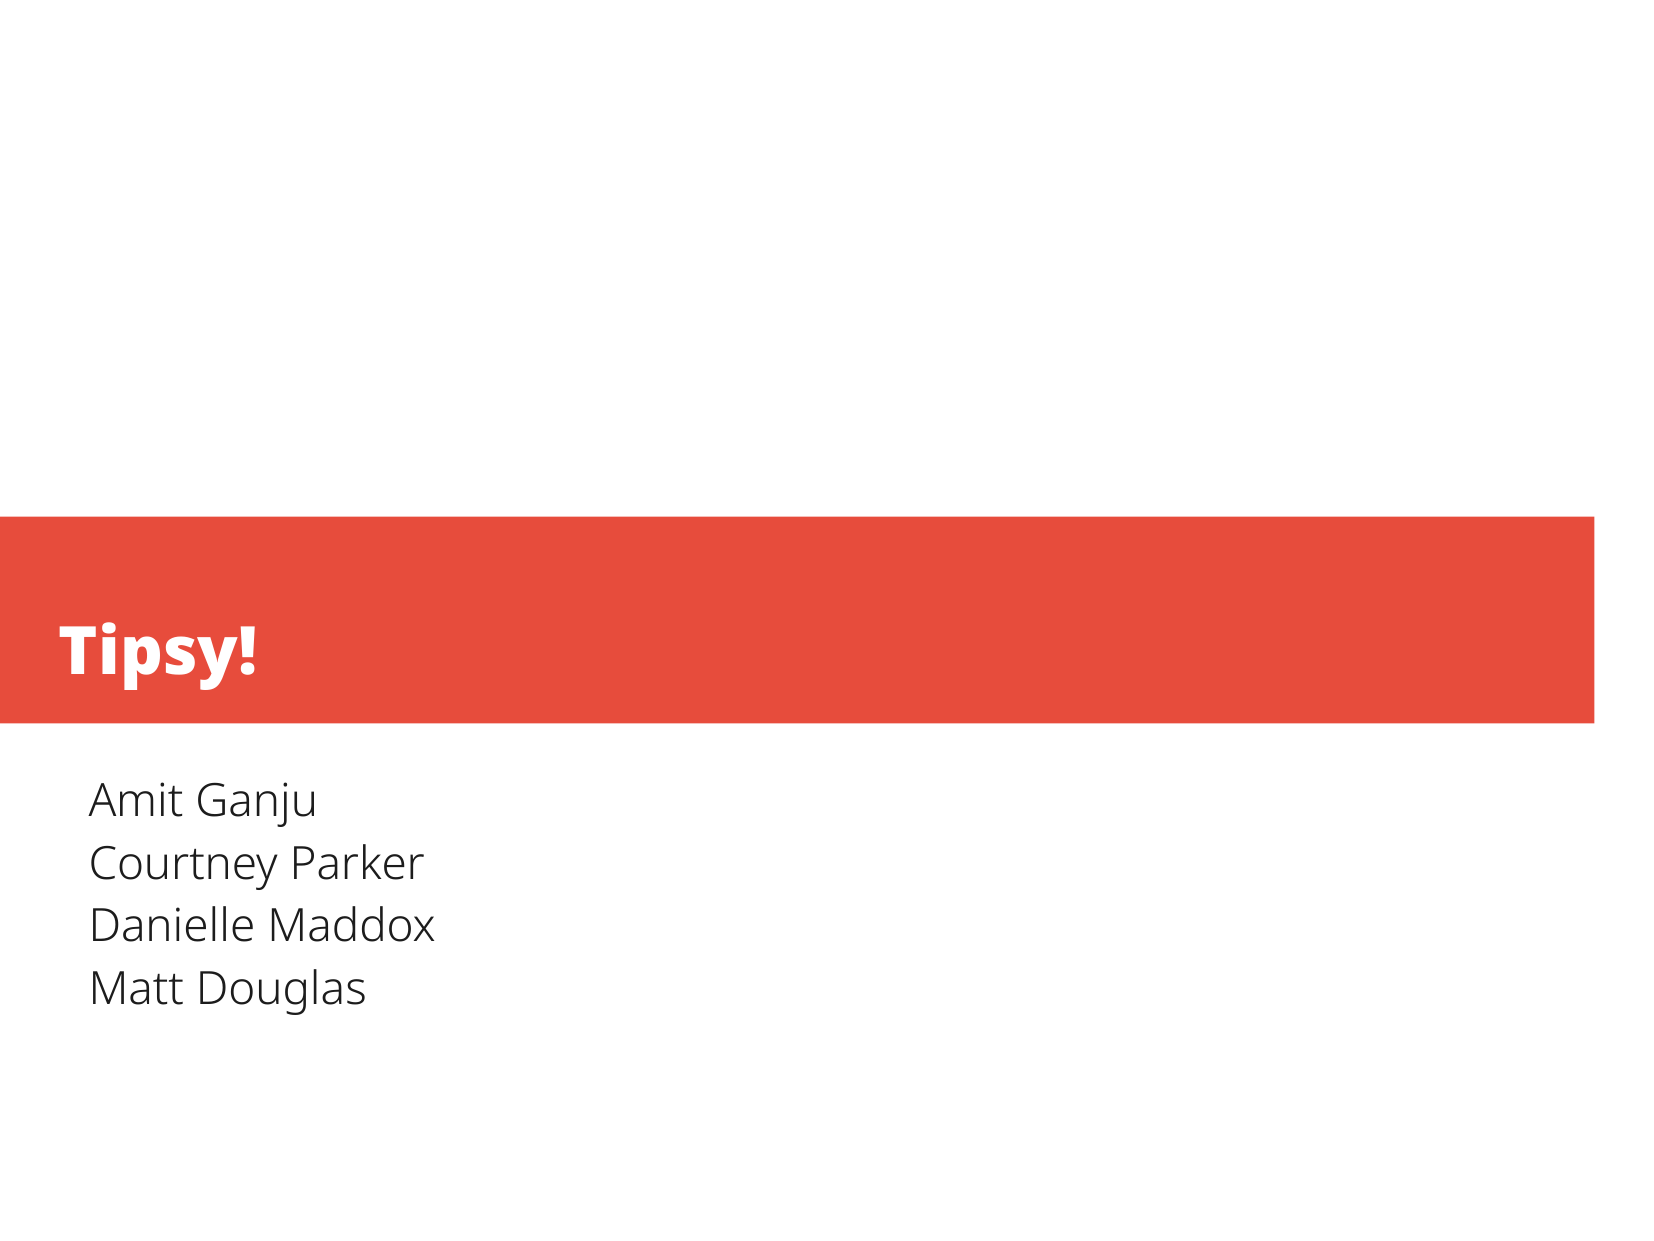

# Tipsy!
Amit Ganju
Courtney Parker
Danielle Maddox
Matt Douglas